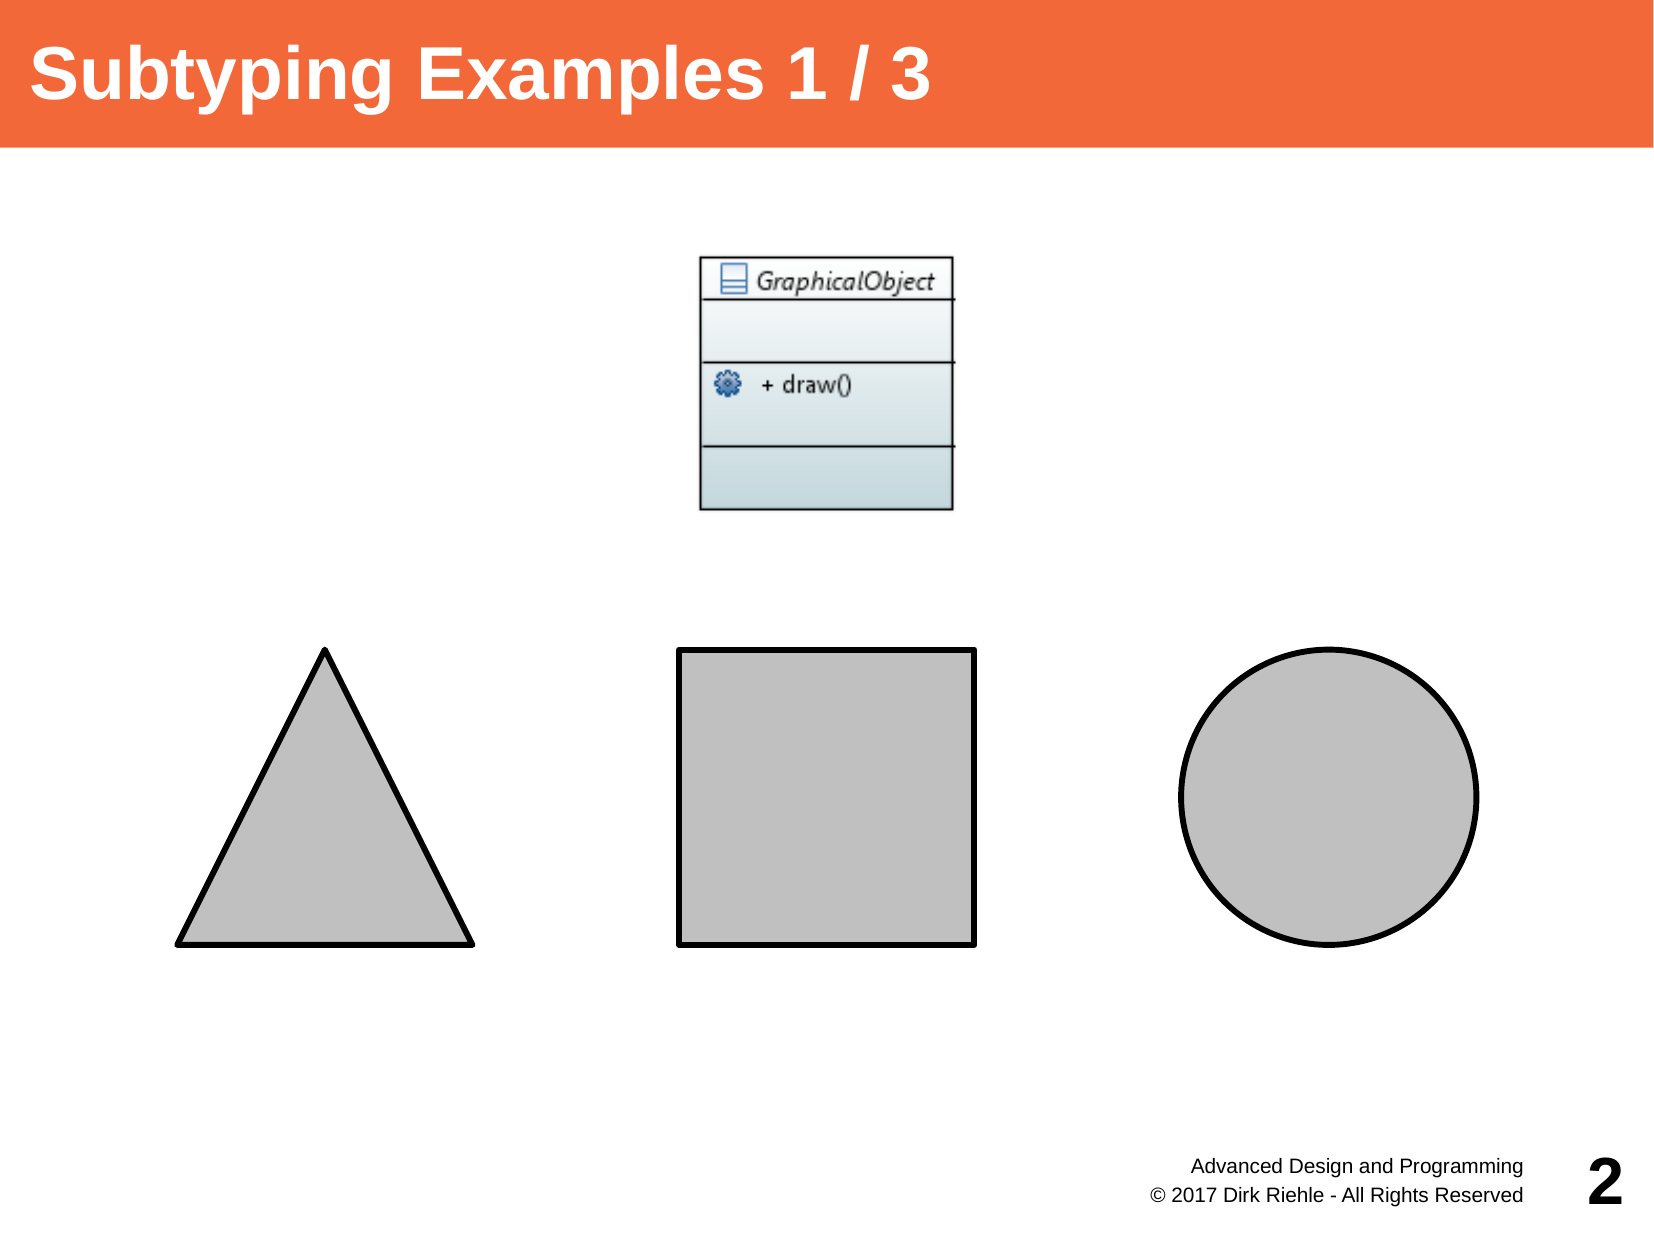

# Subtyping Examples 1 / 3
Advanced Design and Programming
2
© 2017 Dirk Riehle - All Rights Reserved